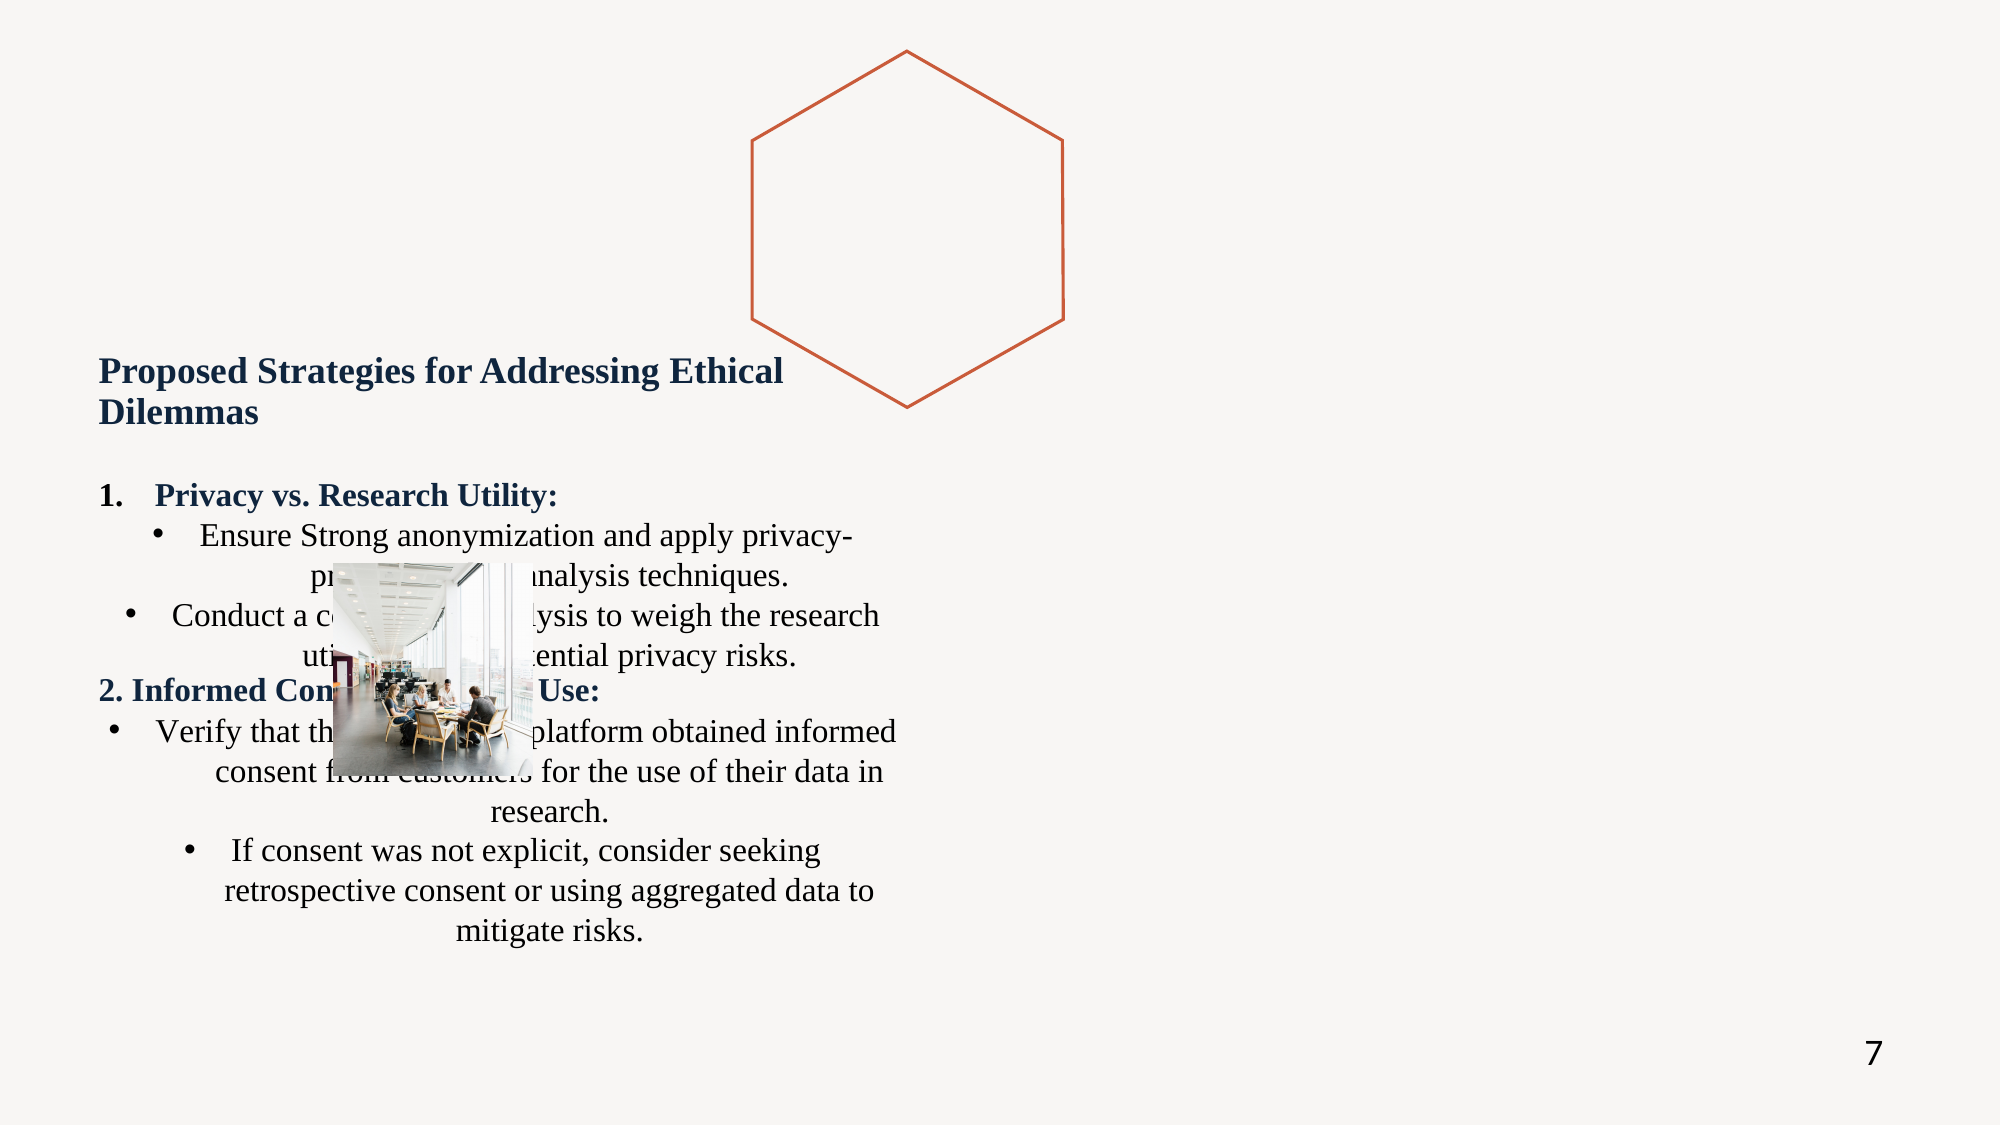

# Proposed Strategies for Addressing Ethical Dilemmas
Privacy vs. Research Utility:
Ensure Strong anonymization and apply privacy-preserving data analysis techniques.
Conduct a cost-benefit analysis to weigh the research utility against potential privacy risks.
2. Informed Consent and Data Use:
Verify that the e-commerce platform obtained informed consent from customers for the use of their data in research.
If consent was not explicit, consider seeking retrospective consent or using aggregated data to mitigate risks.